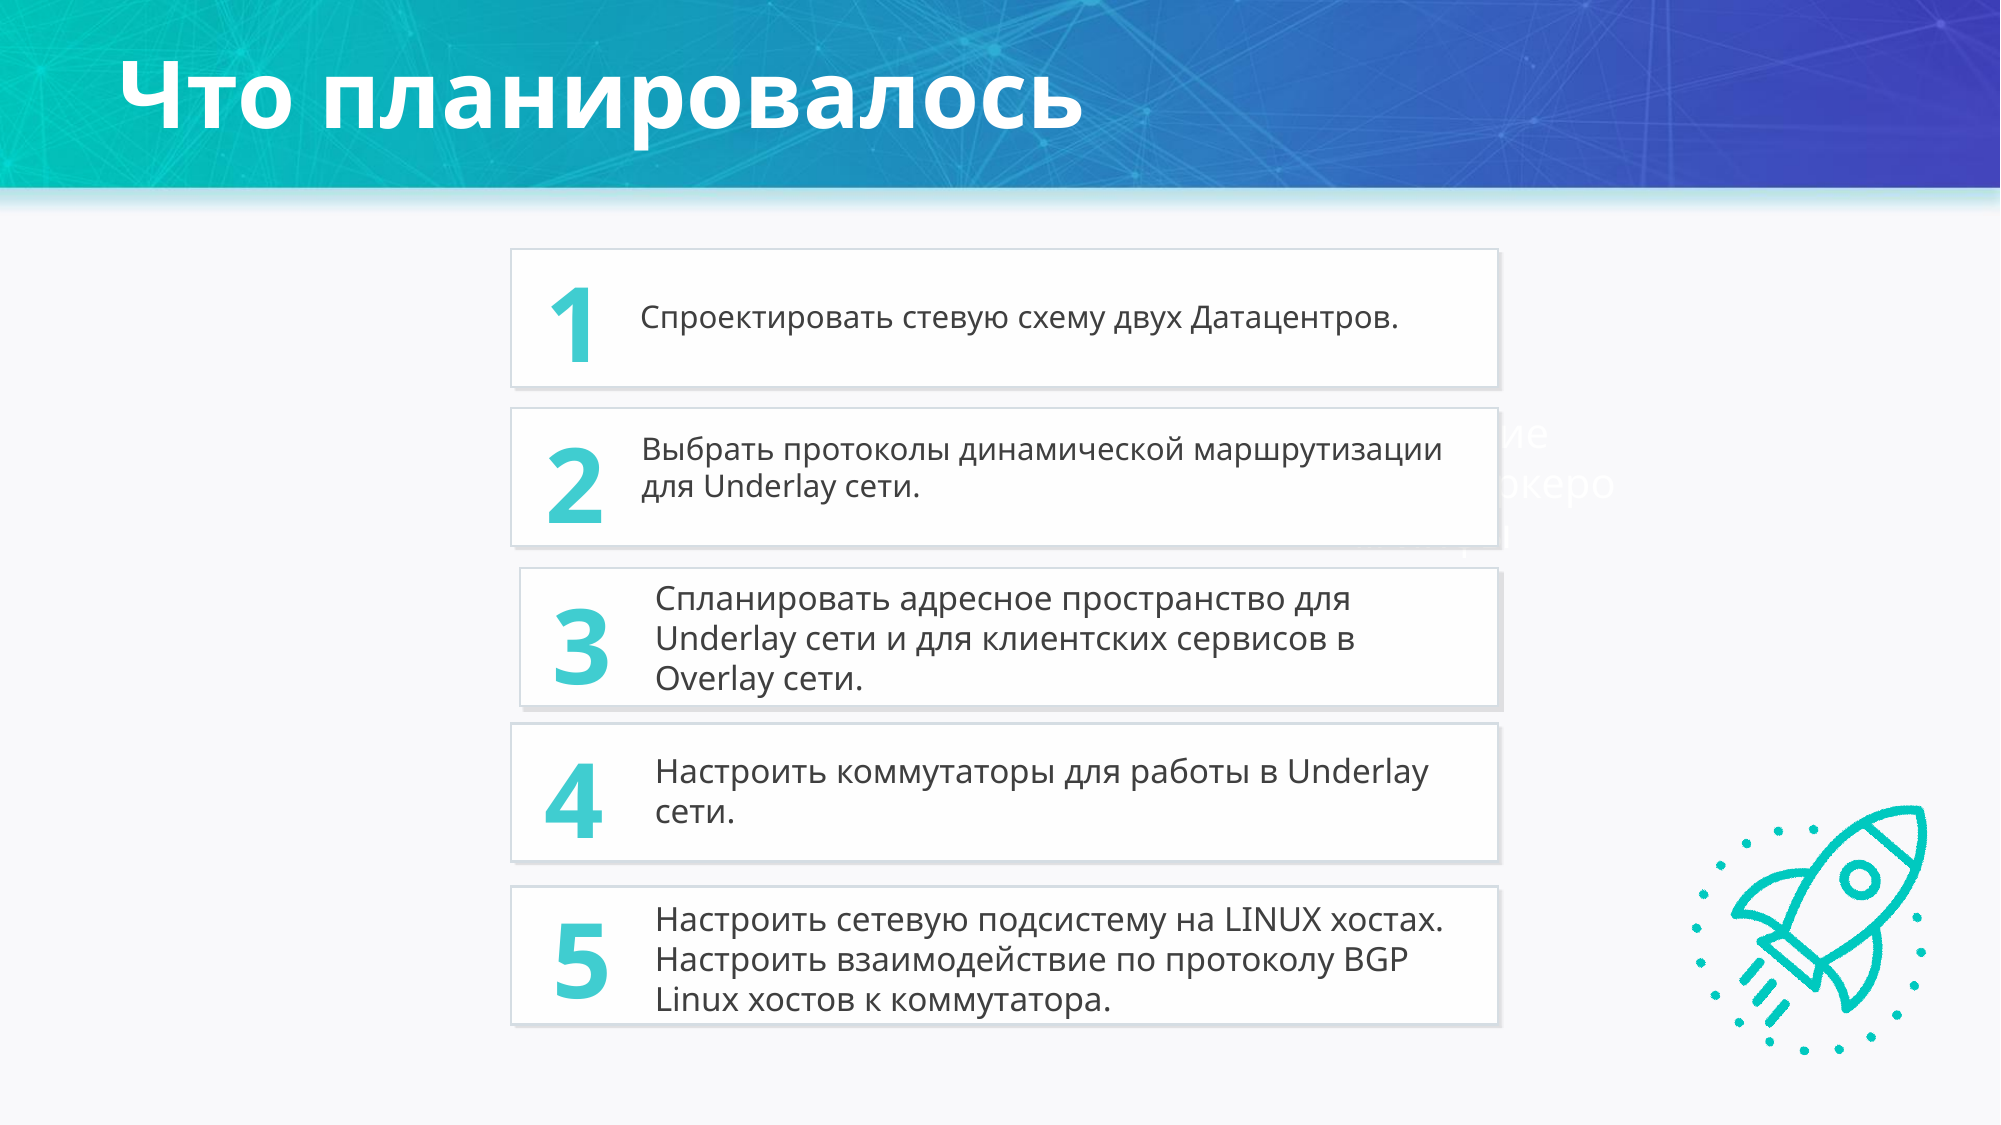

Что планировалось
1
Спроектировать стевую схему двух Датацентров.
2
Выделение фигурой/маркером инфы
Выбрать протоколы динамической маршрутизации для Underlay сети.
3
Спланировать адресное пространство для Underlay сети и для клиентских сервисов в Overlay сети.
4
Настроить коммутаторы для работы в Underlay сети.
5
Настроить сетевую подсистему на LINUX хостах. Настроить взаимодействие по протоколу BGP Linux хостов к коммутатора.